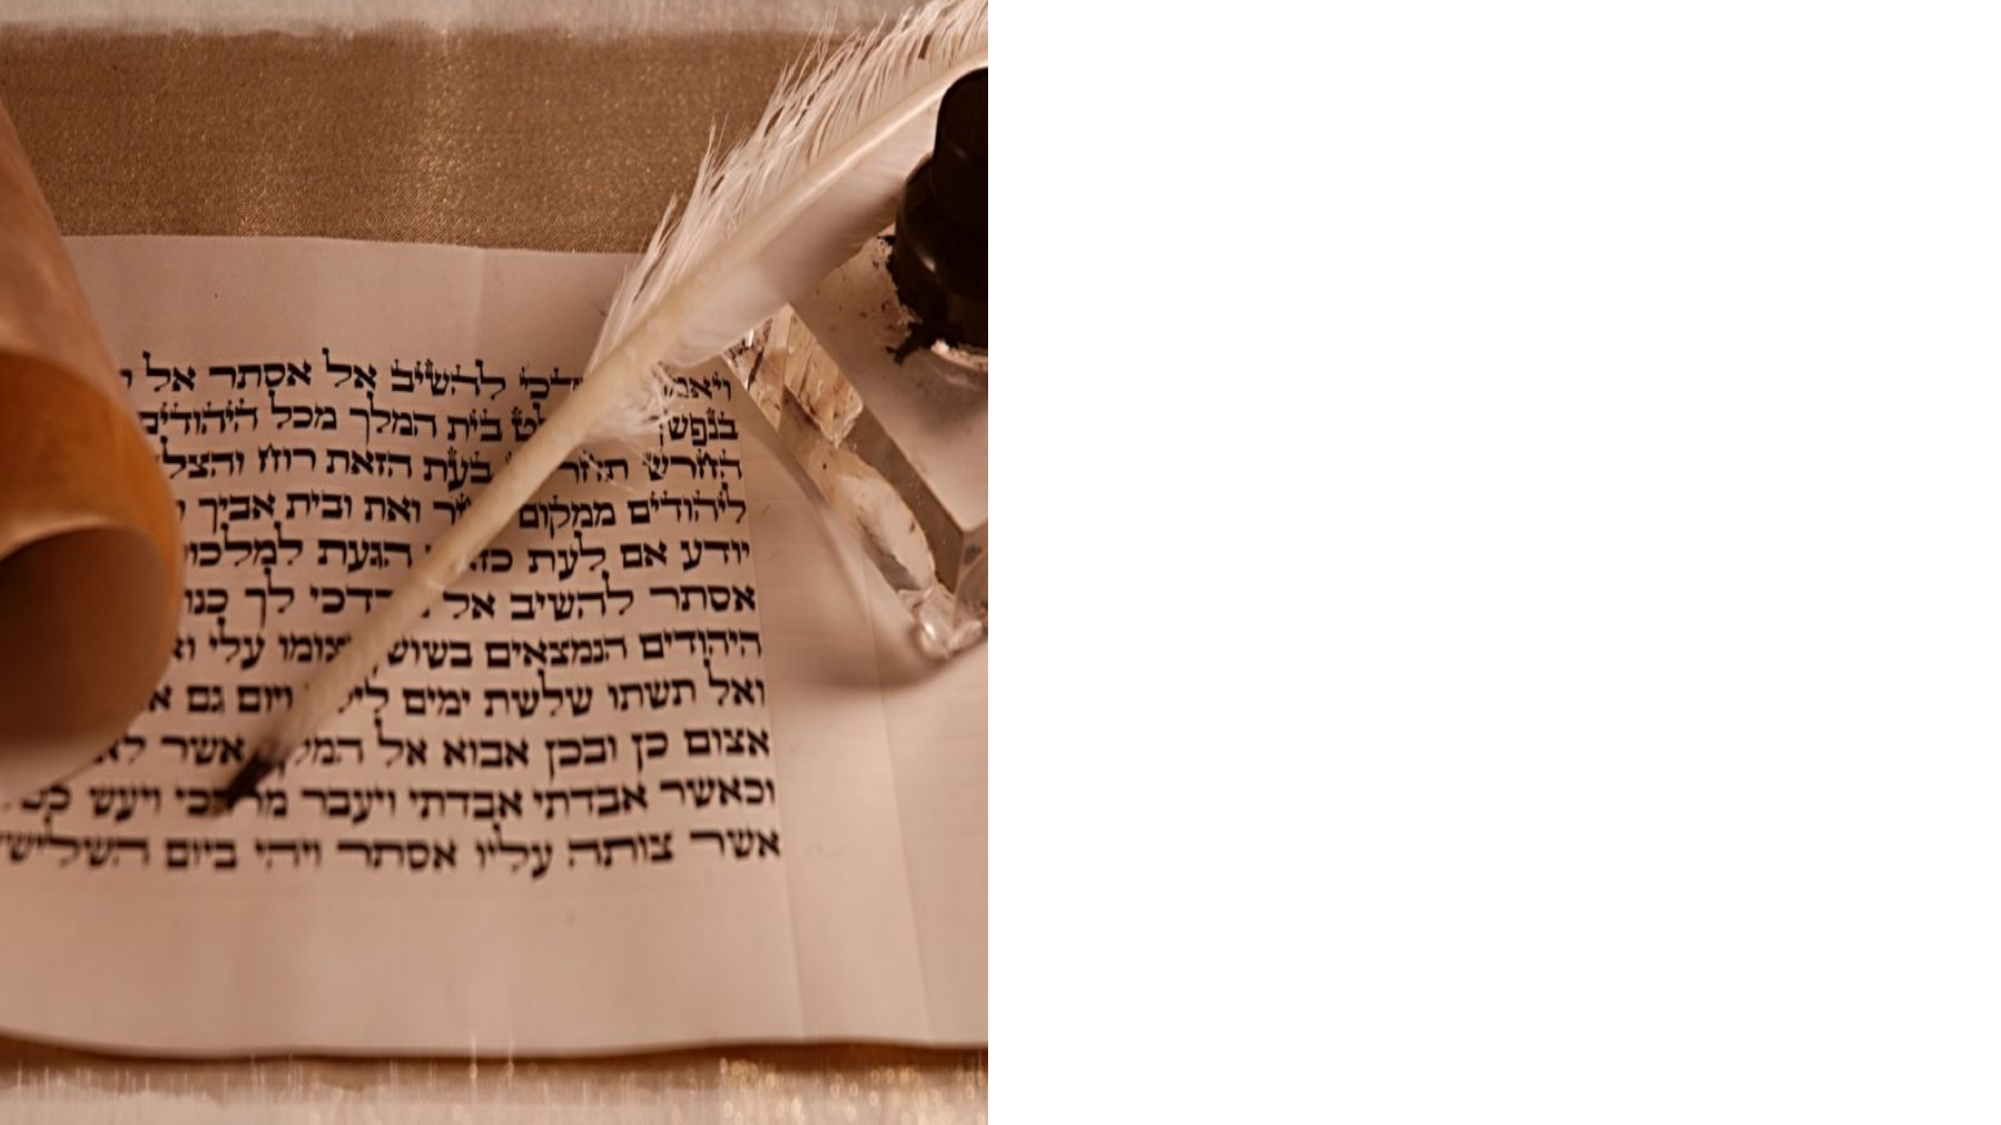

# Vérification des Téfilins & Mézouzots
Les Téfilins sont des boîtes de cuir noir contenant des rouleaux de parchemin de textes ‎hébraïques, portés quotidiennement par les hommes et les garçons juifs. Il est fondé de les examiner une fois par an car ils peuvent s’abîmer. En général, il est judicieux de les vérifier deux fois en sept ans.
Il en est de même pour les Mezouzots: Une Mezouza est un petit rouleau de parchemin sur lequel les mots hébraïques du Chéma sont écrits à la main par un scribe. Les parchemins de Mézouza sont roulés et fixés aux montants des portes des maisons juives, désignant le foyer comme juif et rappelant à ses habitants leur connexion à D.ieu et leur héritage. Même si une mézouza a été achetée auprès d’une source de confiance et a déjà été constatée casher, l’erreur humaine reste possible et de nouvelles fissures peuvent apparaître avec le temps. Bien sûr, cette vérification doit être effectuée par un scribe expert.
Le Rabbi de Loubavitch, Rabbi Menahem Mendel Schneerson, de mémoire bénie, demandait souvent aux gens en proie à des problèmes de santé ou à d’autres difficultés de faire vérifier leurs Mézouzas (et leur Téfilines) pour s’assurer que chaque parchemin était toujours correct et fixé convenablement au montant.
Pour en savoir plus, contacter le Beth Habbad Esonne Sud.
Source: fr.Chabbad.org